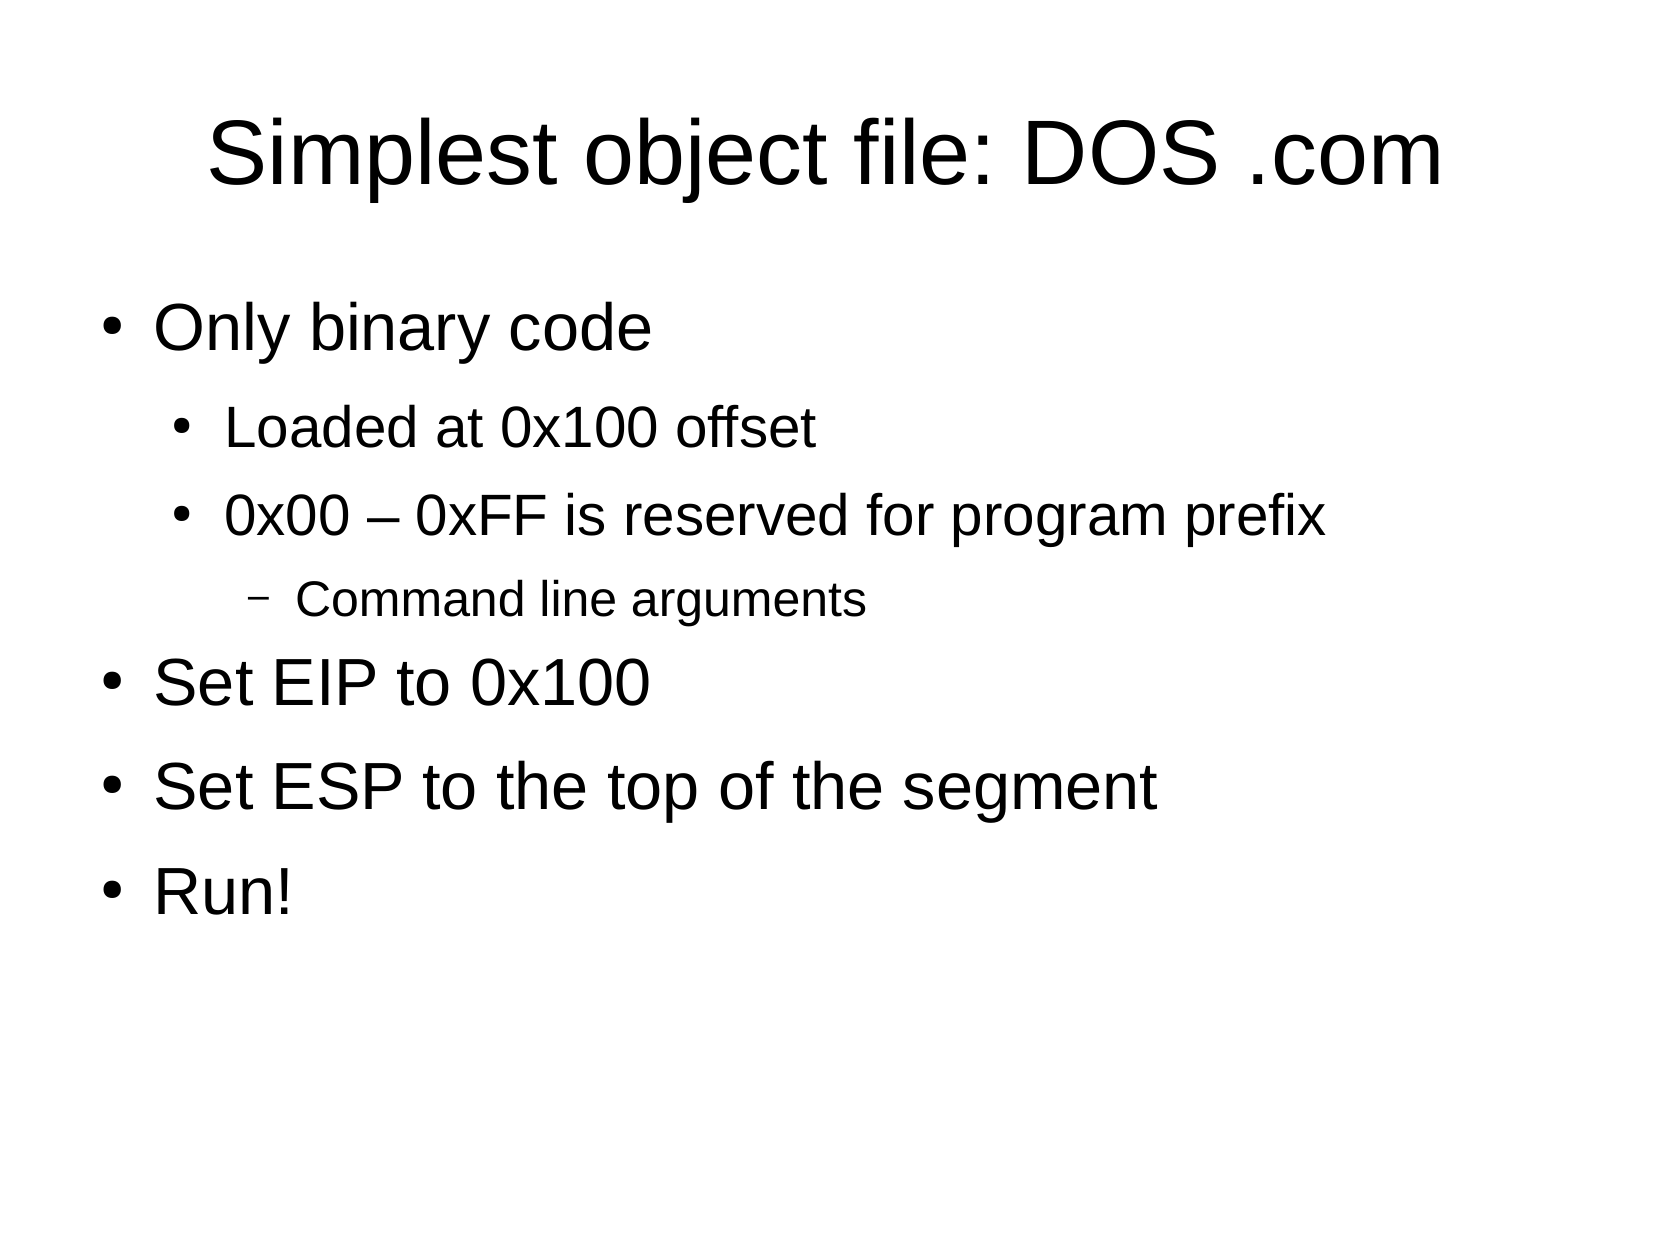

# Simplest object file: DOS .com
Only binary code
Loaded at 0x100 offset
0x00 – 0xFF is reserved for program prefix
Command line arguments
Set EIP to 0x100
Set ESP to the top of the segment
Run!